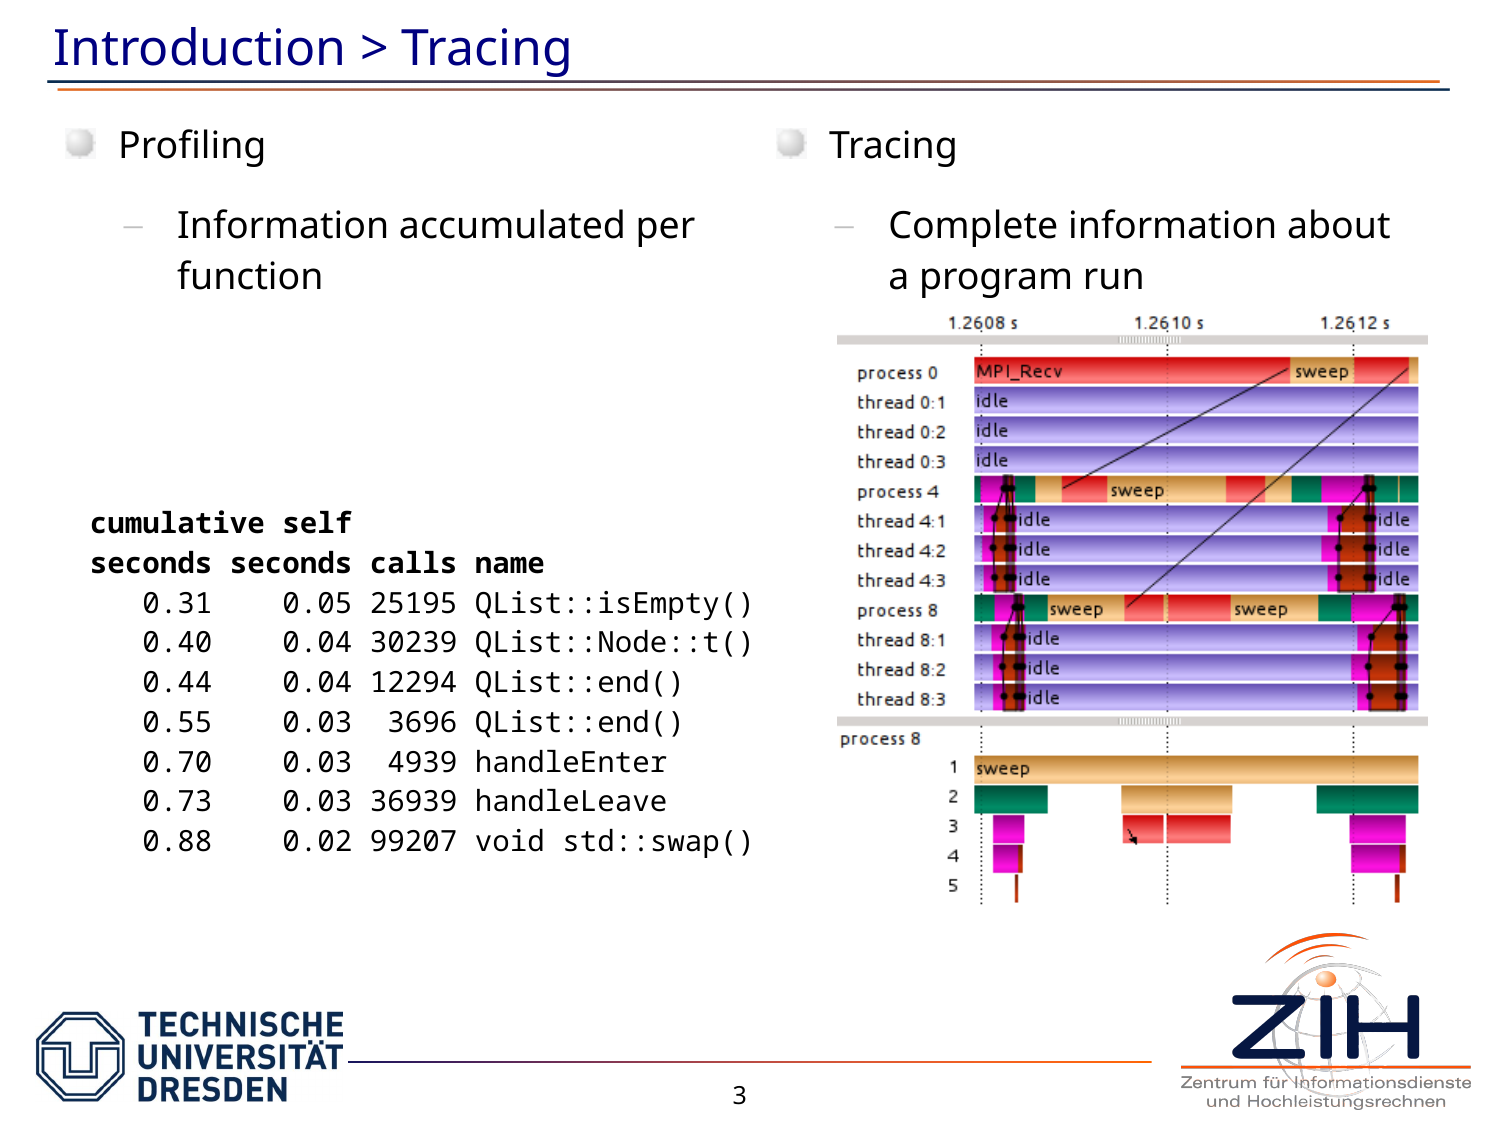

# Introduction > Tracing
Profiling
Information accumulated per function
Tracing
Complete information about a program run
cumulative self
seconds seconds calls name
 0.31 0.05 25195 QList::isEmpty()
 0.40 0.04 30239 QList::Node::t()
 0.44 0.04 12294 QList::end()
 0.55 0.03 3696 QList::end()
 0.70 0.03 4939 handleEnter
 0.73 0.03 36939 handleLeave
 0.88 0.02 99207 void std::swap()
3